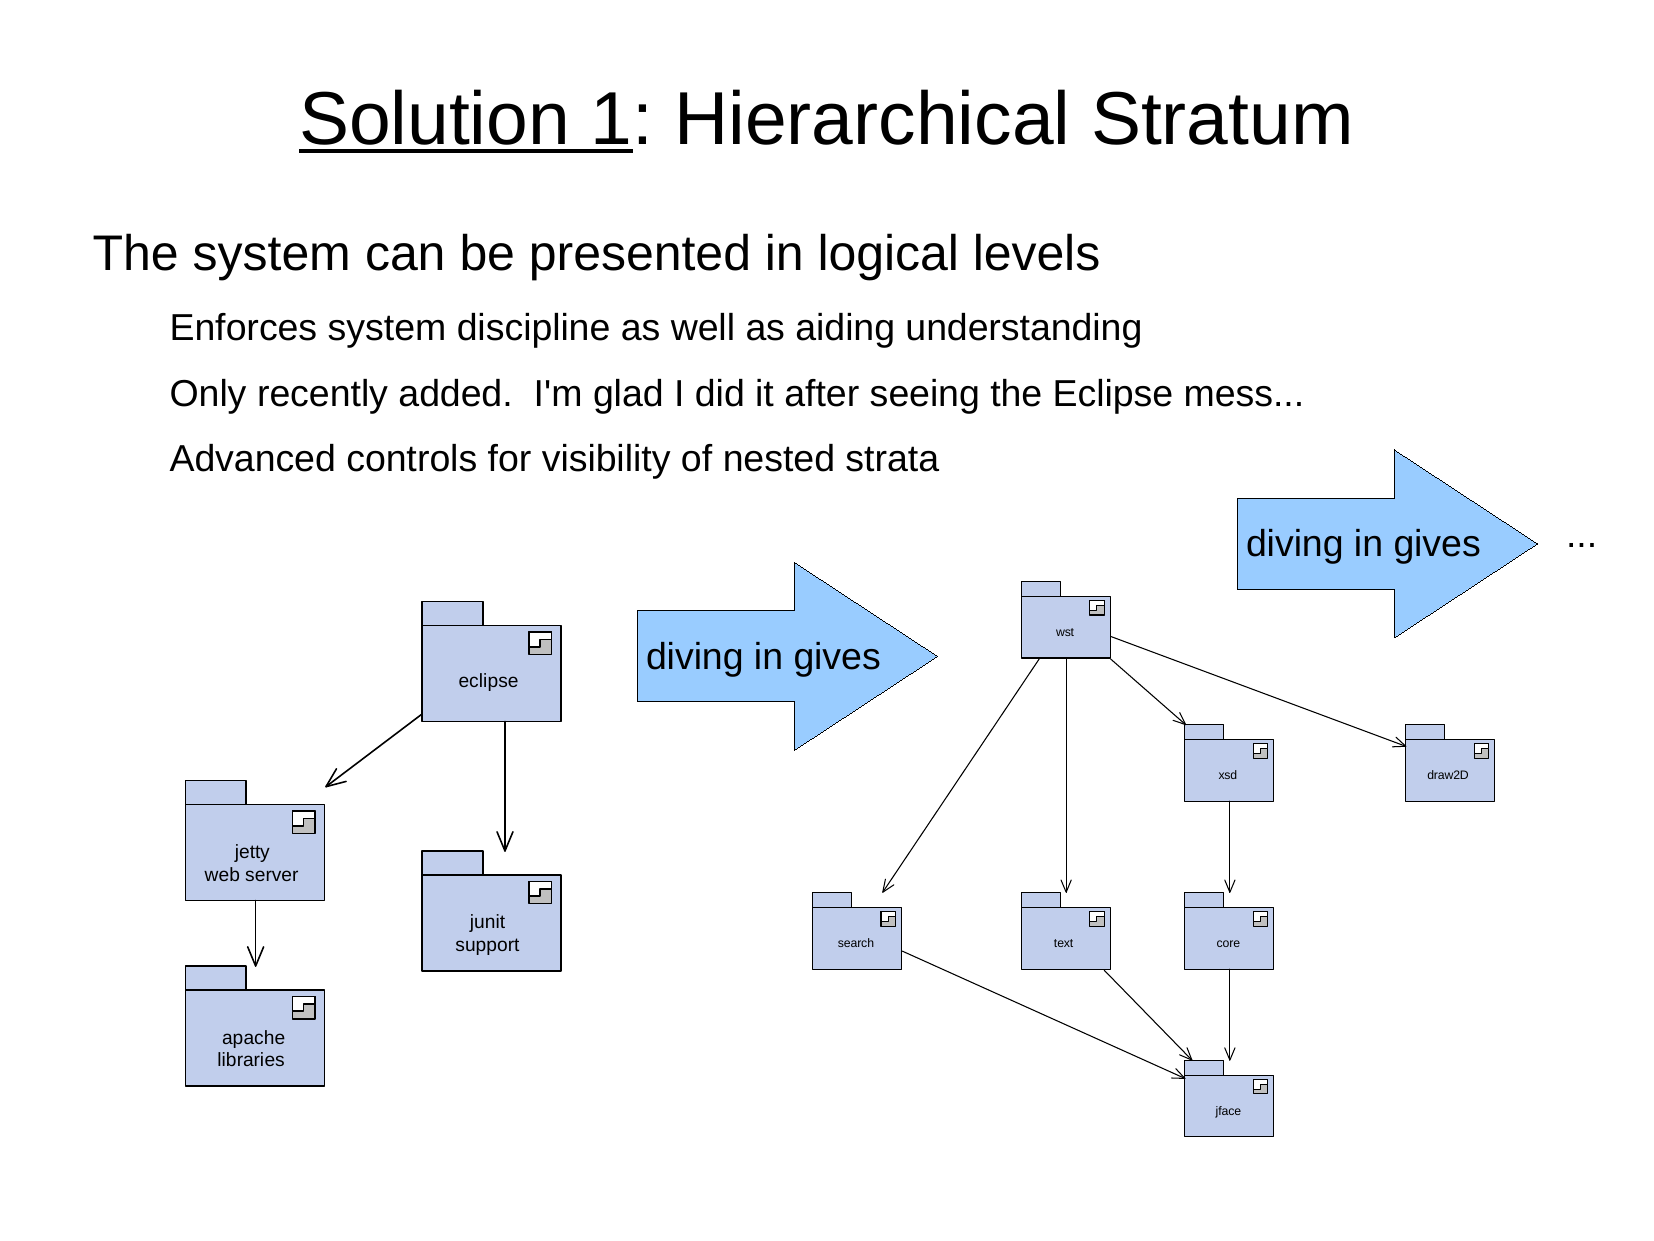

# Solution 1: Hierarchical Stratum
The system can be presented in logical levels
Enforces system discipline as well as aiding understanding
Only recently added. I'm glad I did it after seeing the Eclipse mess...
Advanced controls for visibility of nested strata
 diving in gives
...
 diving in gives